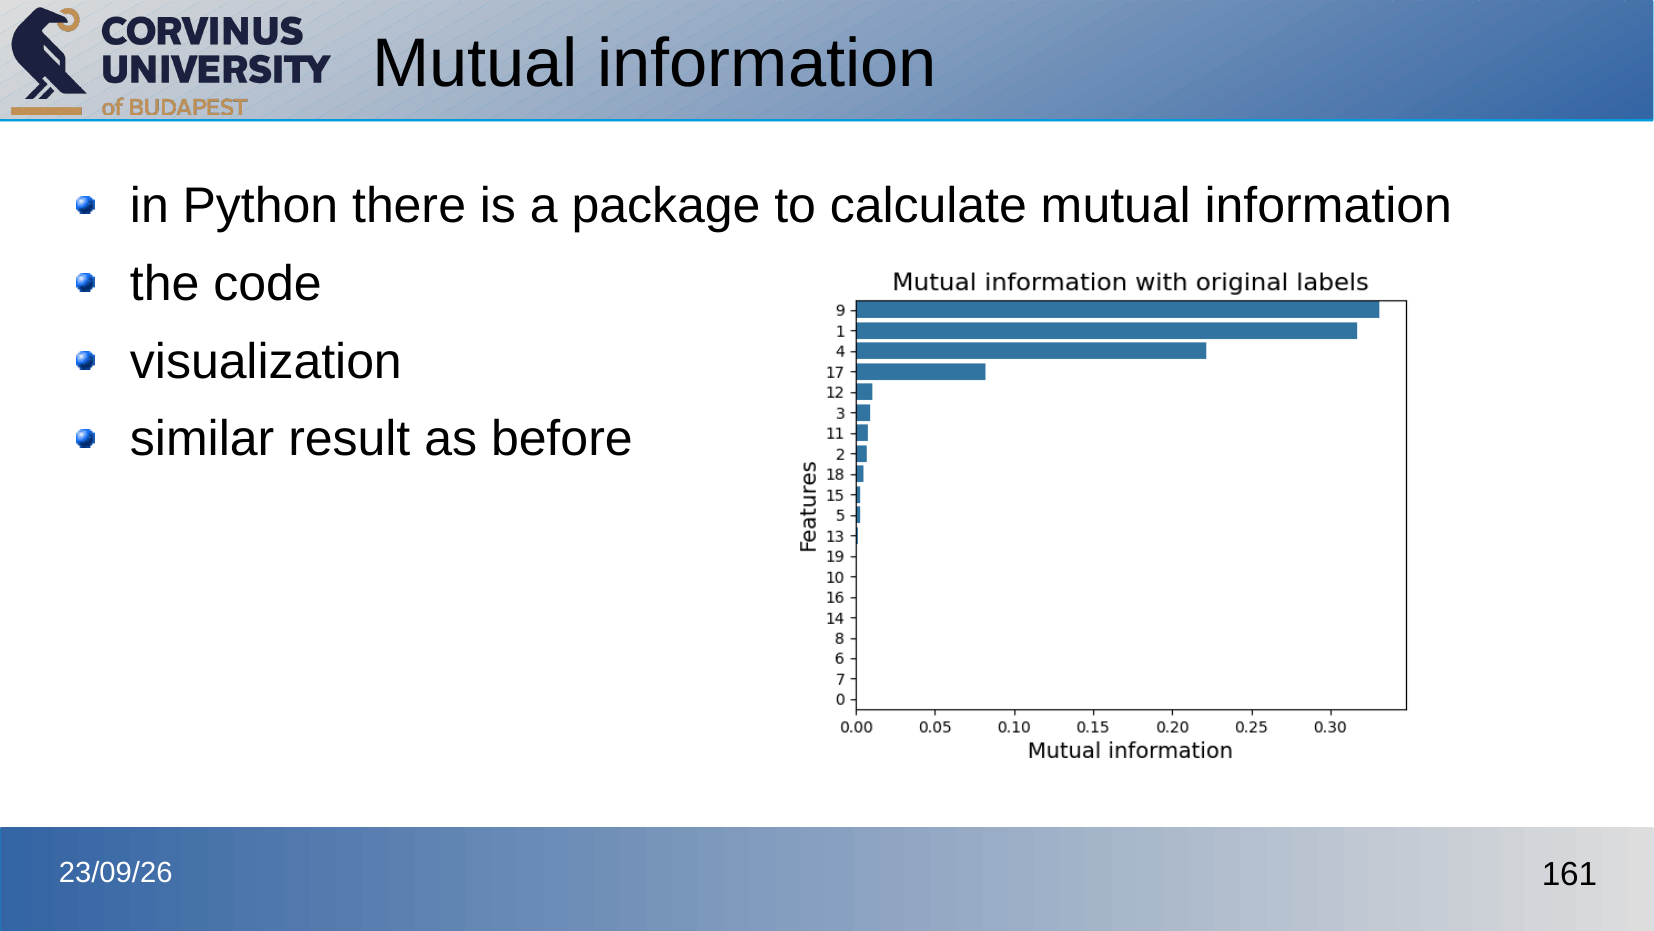

# Mutual information
in Python there is a package to calculate mutual information
the code
visualization
similar result as before